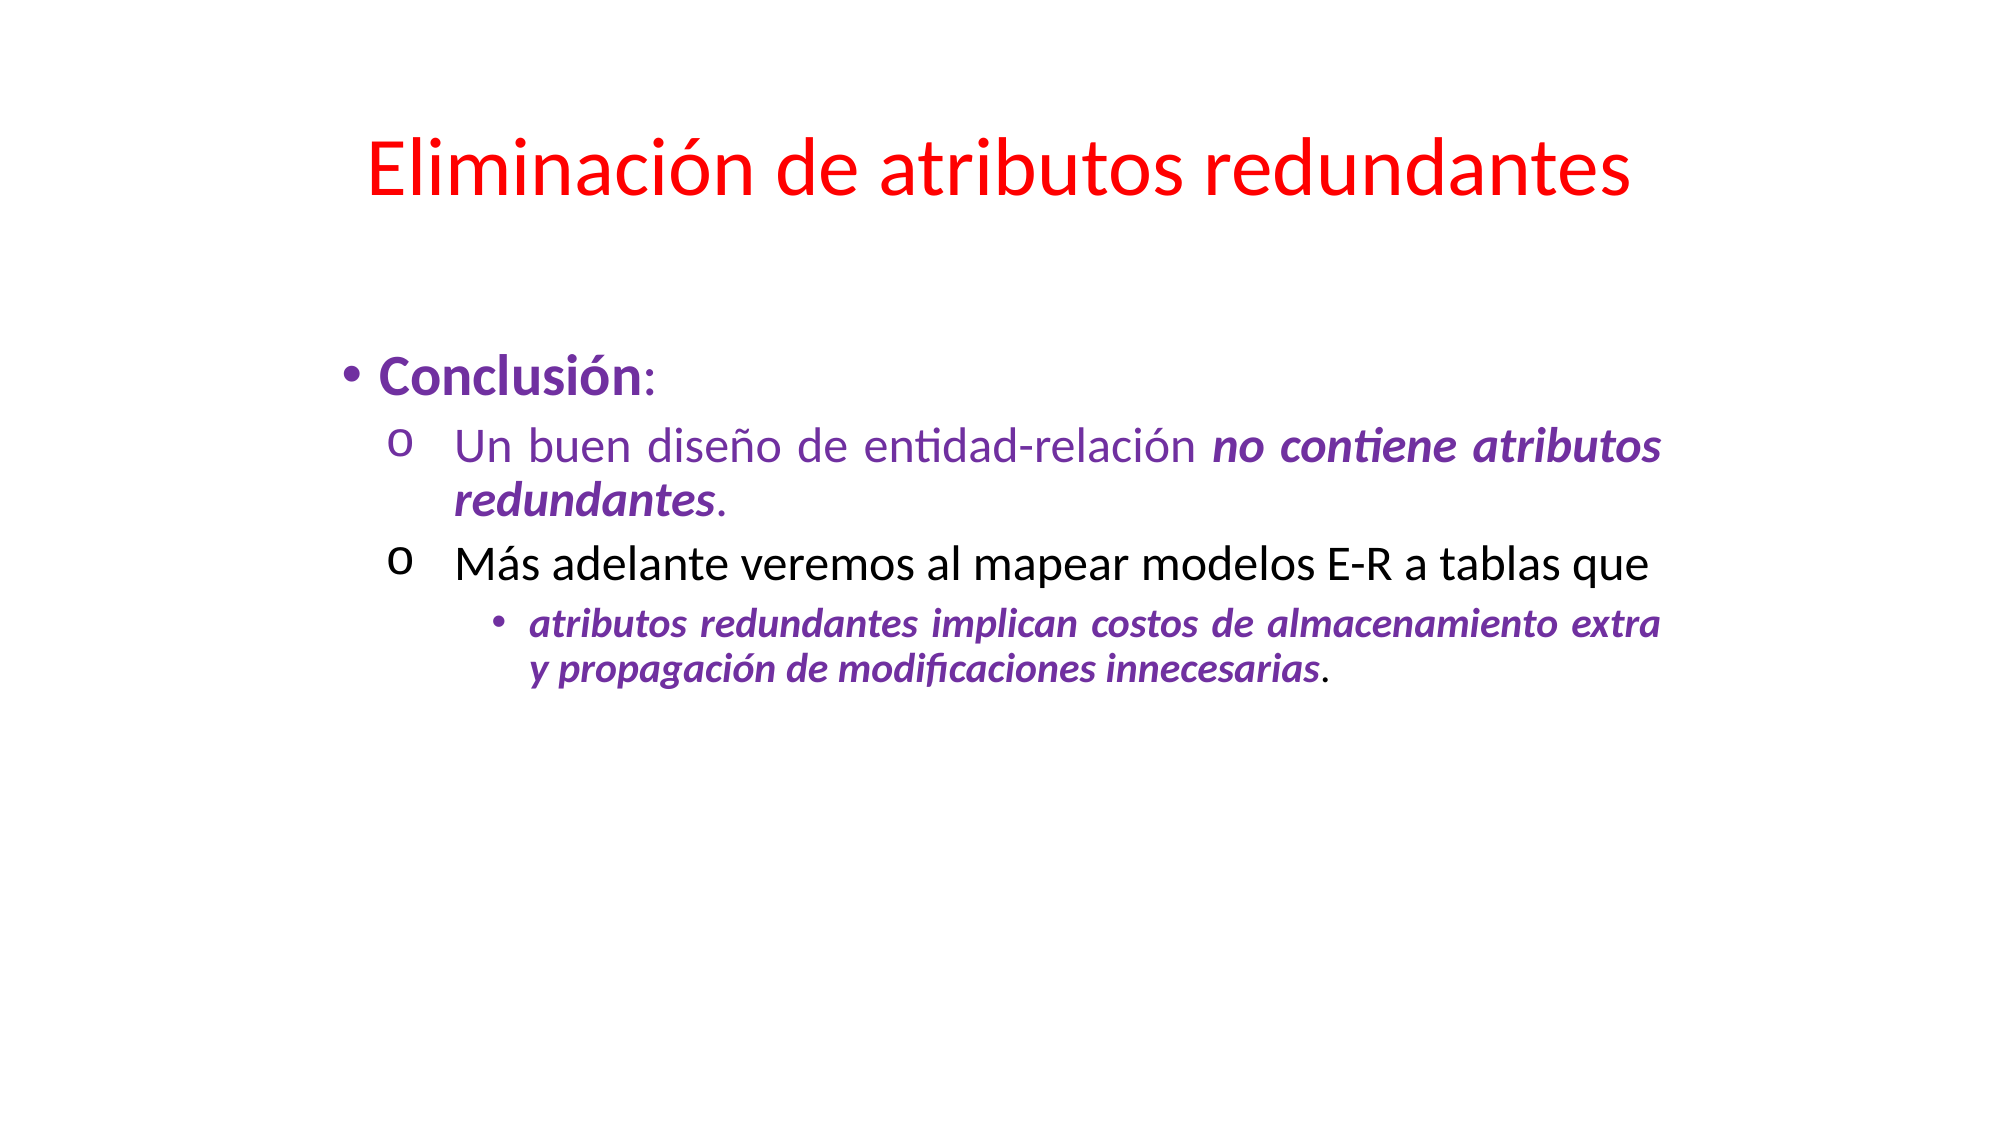

# Eliminación de atributos redundantes
Conclusión:
Un buen diseño de entidad-relación no contiene atributos redundantes.
Más adelante veremos al mapear modelos E-R a tablas que
atributos redundantes implican costos de almacenamiento extra y propagación de modificaciones innecesarias.